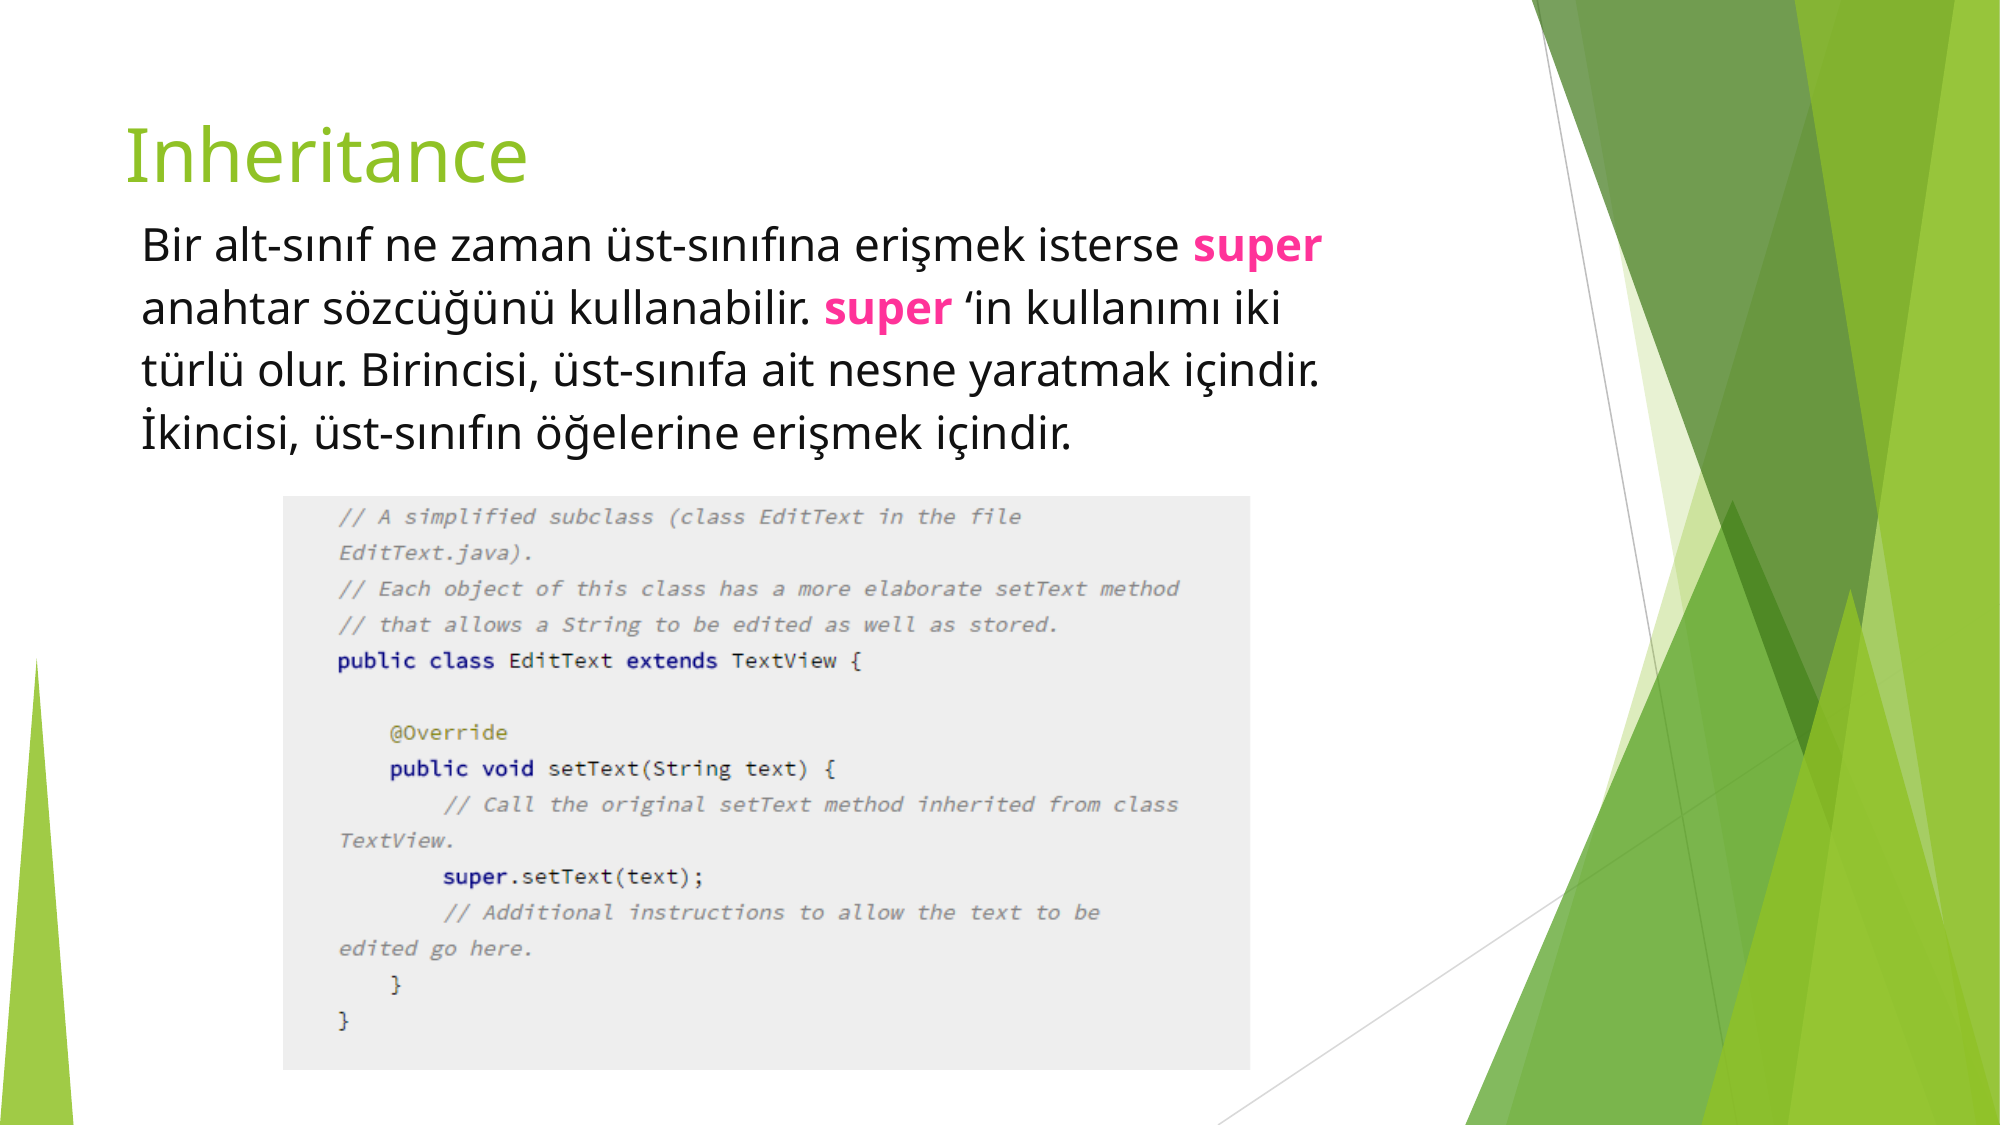

# Inheritance
Bir alt-sınıf ne zaman üst-sınıfına erişmek isterse super anahtar sözcüğünü kullanabilir. super ‘in kullanımı iki türlü olur. Birincisi, üst-sınıfa ait nesne yaratmak içindir. İkincisi, üst-sınıfın öğelerine erişmek içindir.